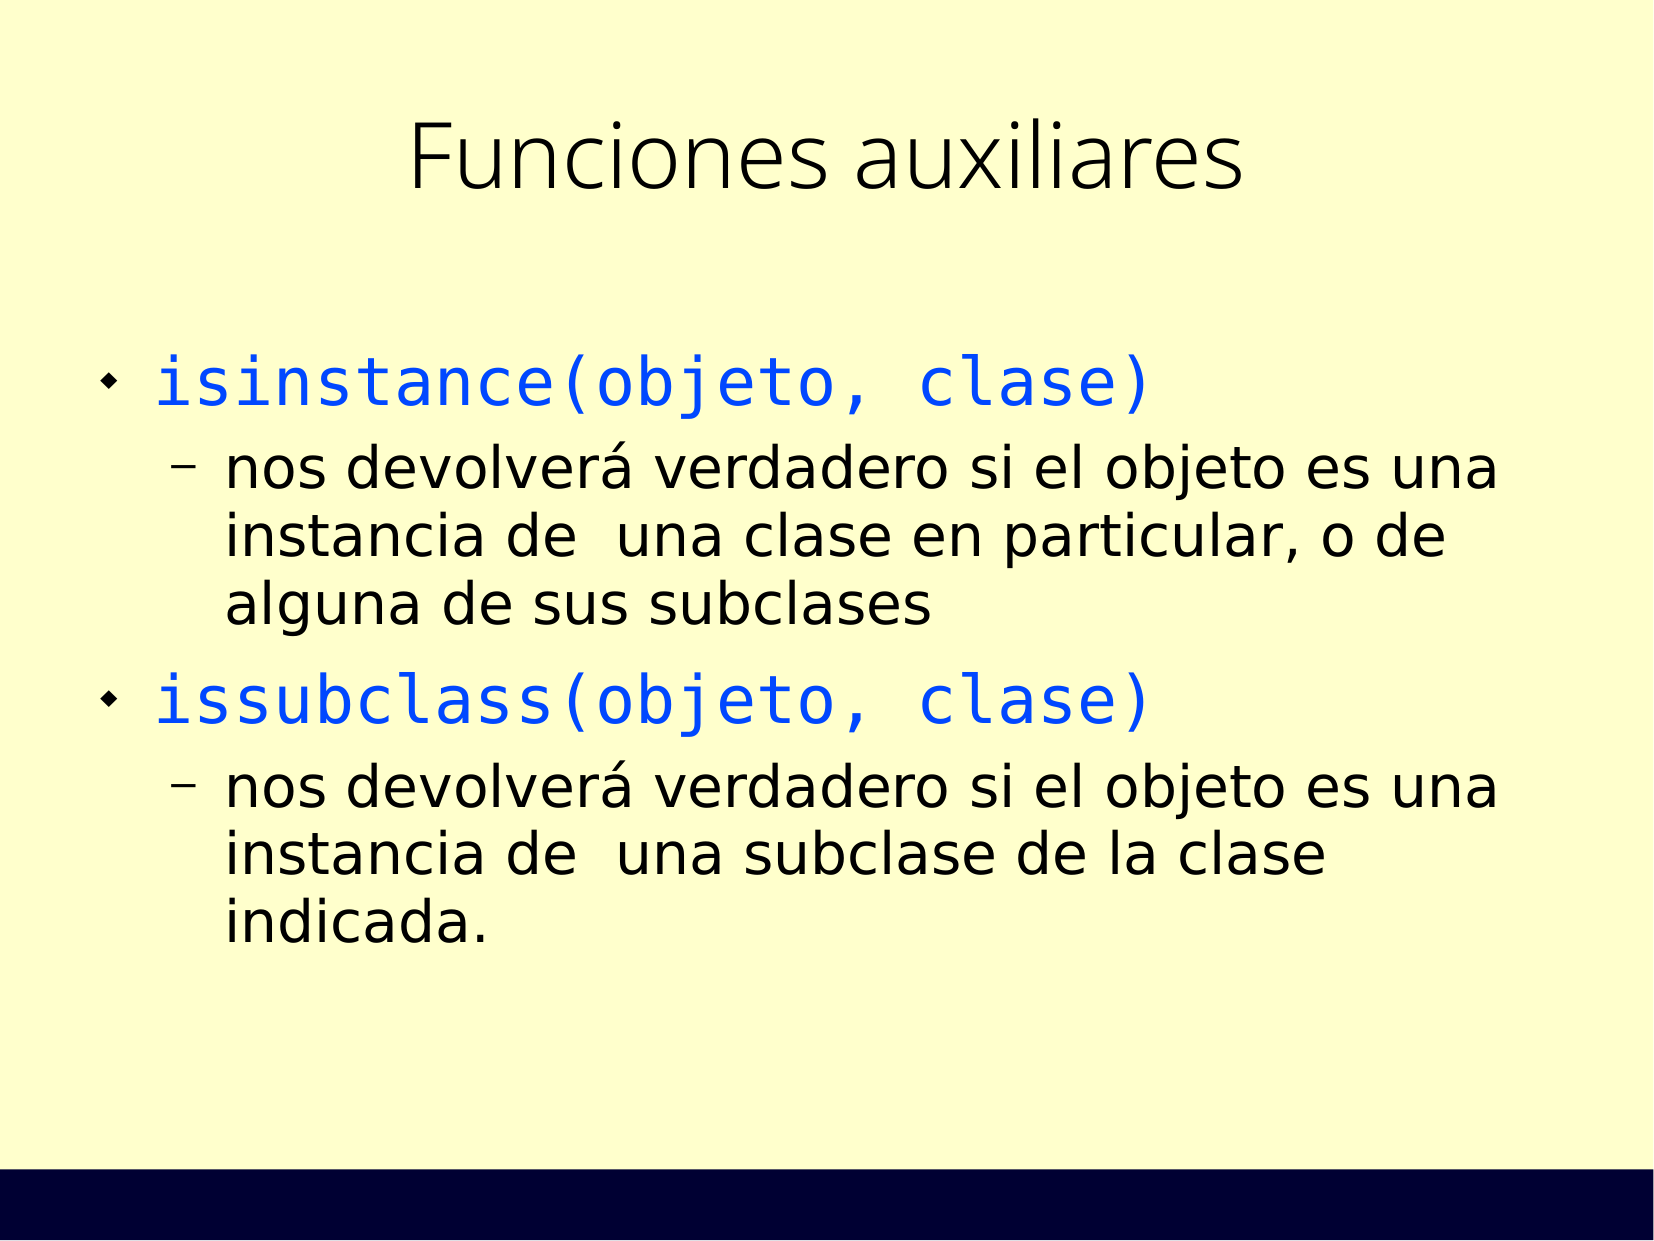

# Funciones auxiliares
isinstance(objeto, clase)
nos devolverá verdadero si el objeto es una instancia de una clase en particular, o de alguna de sus subclases
issubclass(objeto, clase)
nos devolverá verdadero si el objeto es una instancia de una subclase de la clase indicada.